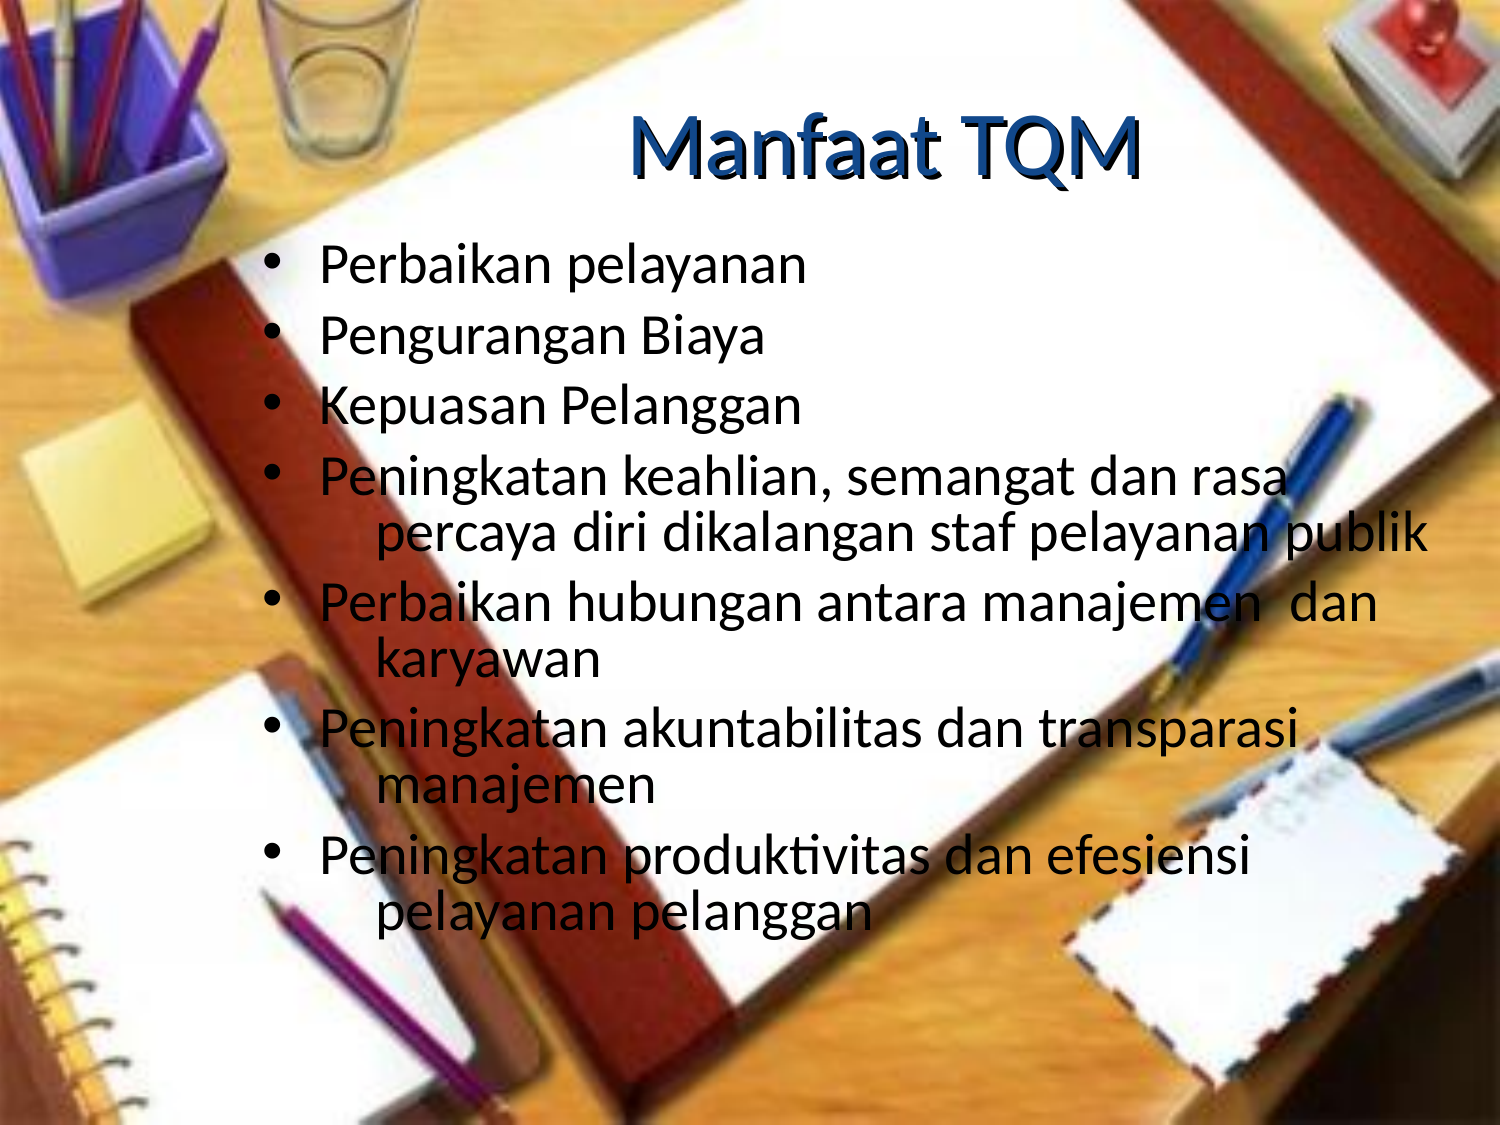

# Manfaat TQM
Perbaikan pelayanan
Pengurangan Biaya
Kepuasan Pelanggan
Peningkatan keahlian, semangat dan rasa percaya diri dikalangan staf pelayanan publik
Perbaikan hubungan antara manajemen dan karyawan
Peningkatan akuntabilitas dan transparasi manajemen
Peningkatan produktivitas dan efesiensi pelayanan pelanggan